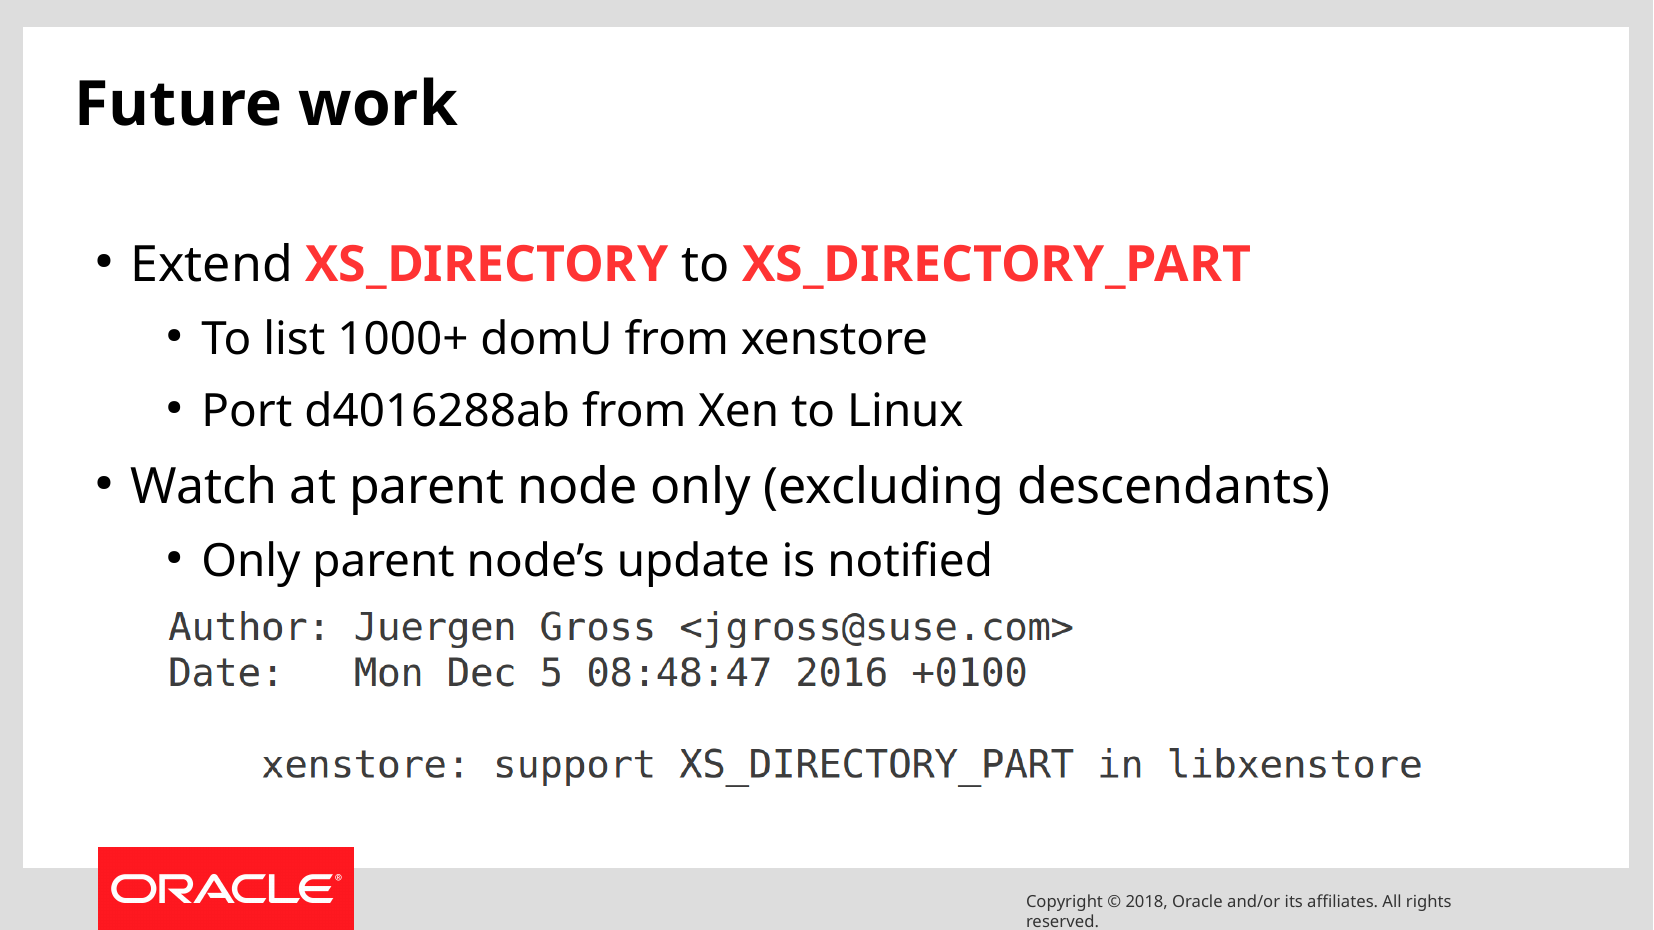

Future work
Extend XS_DIRECTORY to XS_DIRECTORY_PART
To list 1000+ domU from xenstore
Port d4016288ab from Xen to Linux
Watch at parent node only (excluding descendants)
Only parent node’s update is notified
Watch at “/local/domain” for thread create/destroy
Copyright © 2018, Oracle and/or its affiliates. All rights reserved.